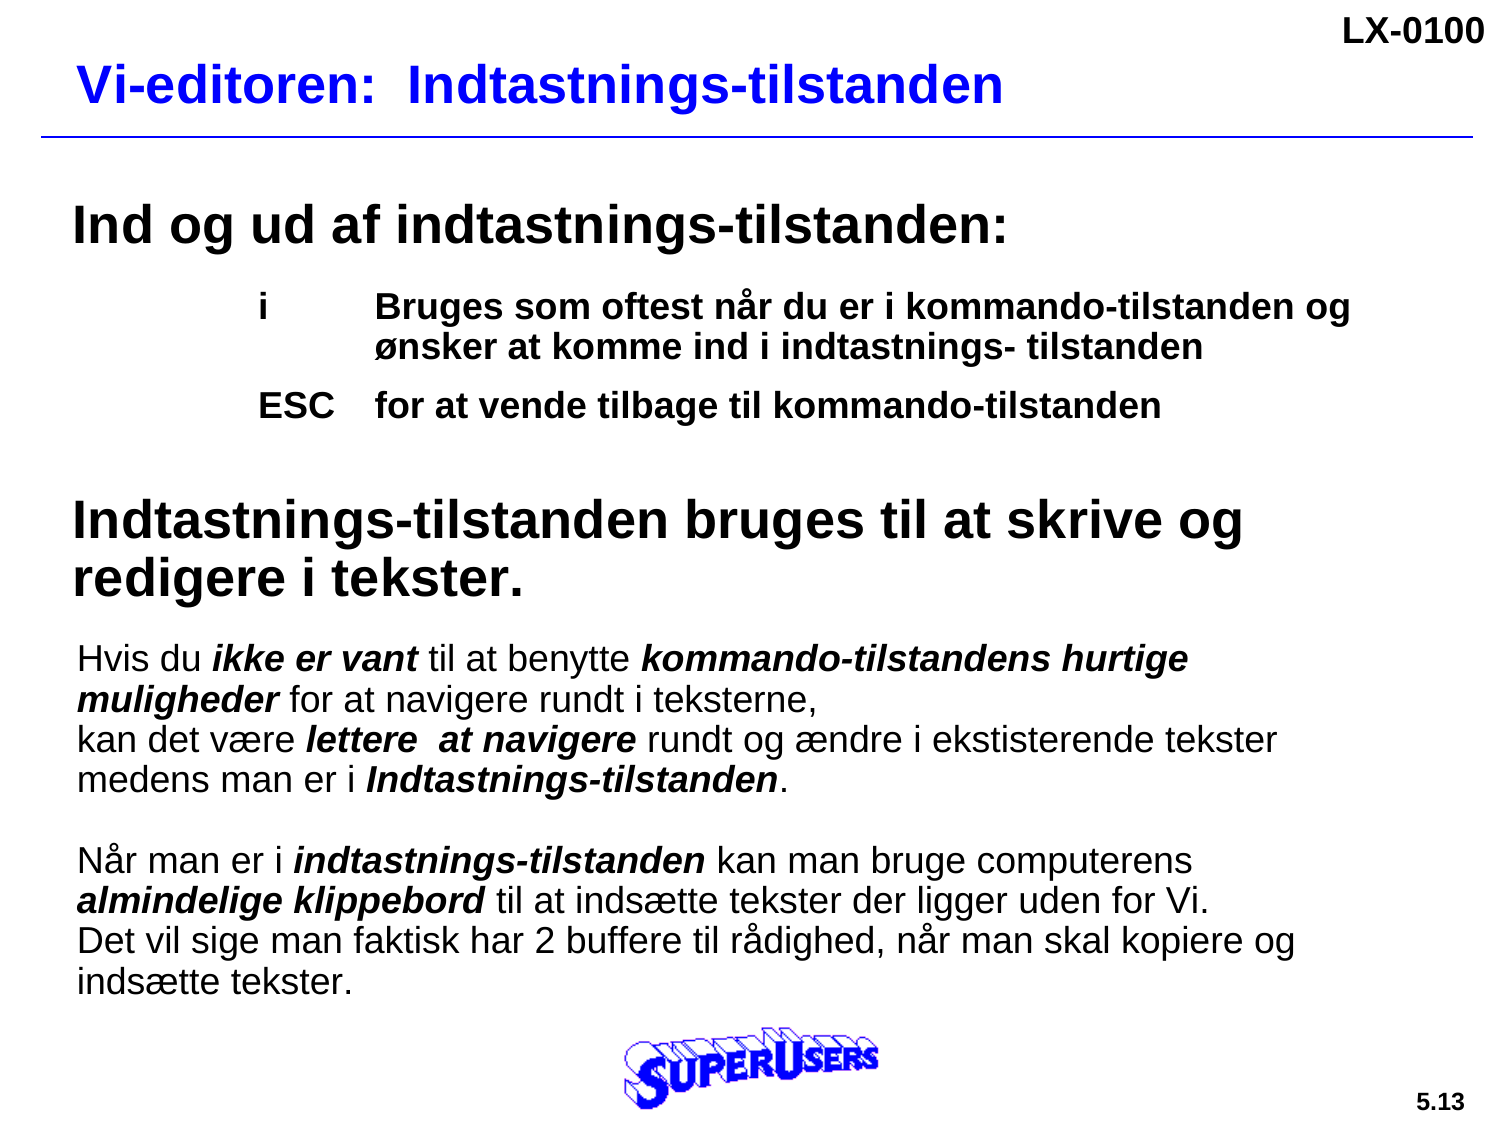

# Vi-editoren: Indtastnings-tilstanden
Ind og ud af indtastnings-tilstanden:
 	i 	Bruges som oftest når du er i kommando-tilstanden og 		ønsker at komme ind i indtastnings- tilstanden
 	ESC	for at vende tilbage til kommando-tilstanden
Indtastnings-tilstanden bruges til at skrive og redigere i tekster.
Hvis du ikke er vant til at benytte kommando-tilstandens hurtige muligheder for at navigere rundt i teksterne,
kan det være lettere at navigere rundt og ændre i ekstisterende tekster medens man er i Indtastnings-tilstanden.
Når man er i indtastnings-tilstanden kan man bruge computerens almindelige klippebord til at indsætte tekster der ligger uden for Vi.
Det vil sige man faktisk har 2 buffere til rådighed, når man skal kopiere og indsætte tekster.